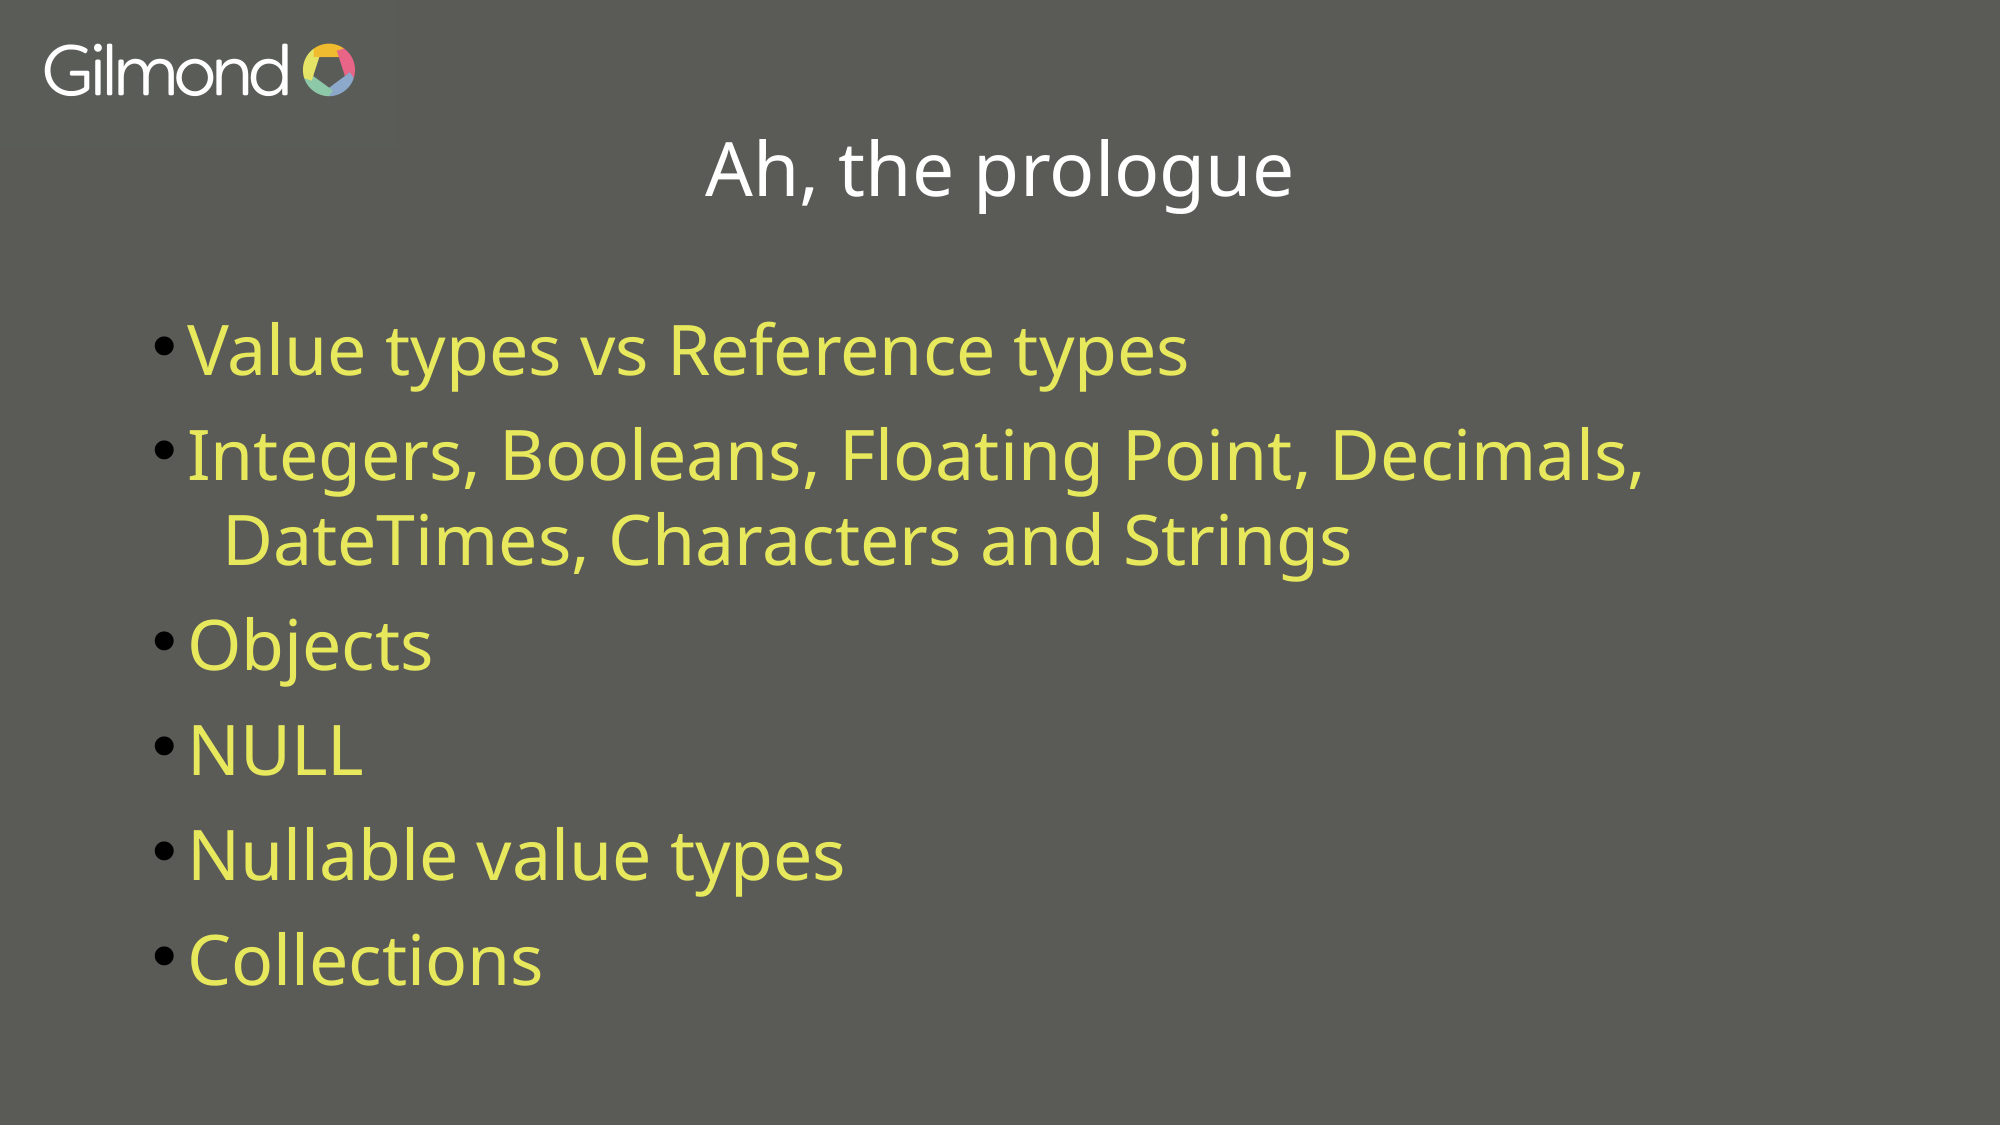

# Ah, the prologue
Value types vs Reference types
Integers, Booleans, Floating Point, Decimals, DateTimes, Characters and Strings
Objects
NULL
Nullable value types
Collections